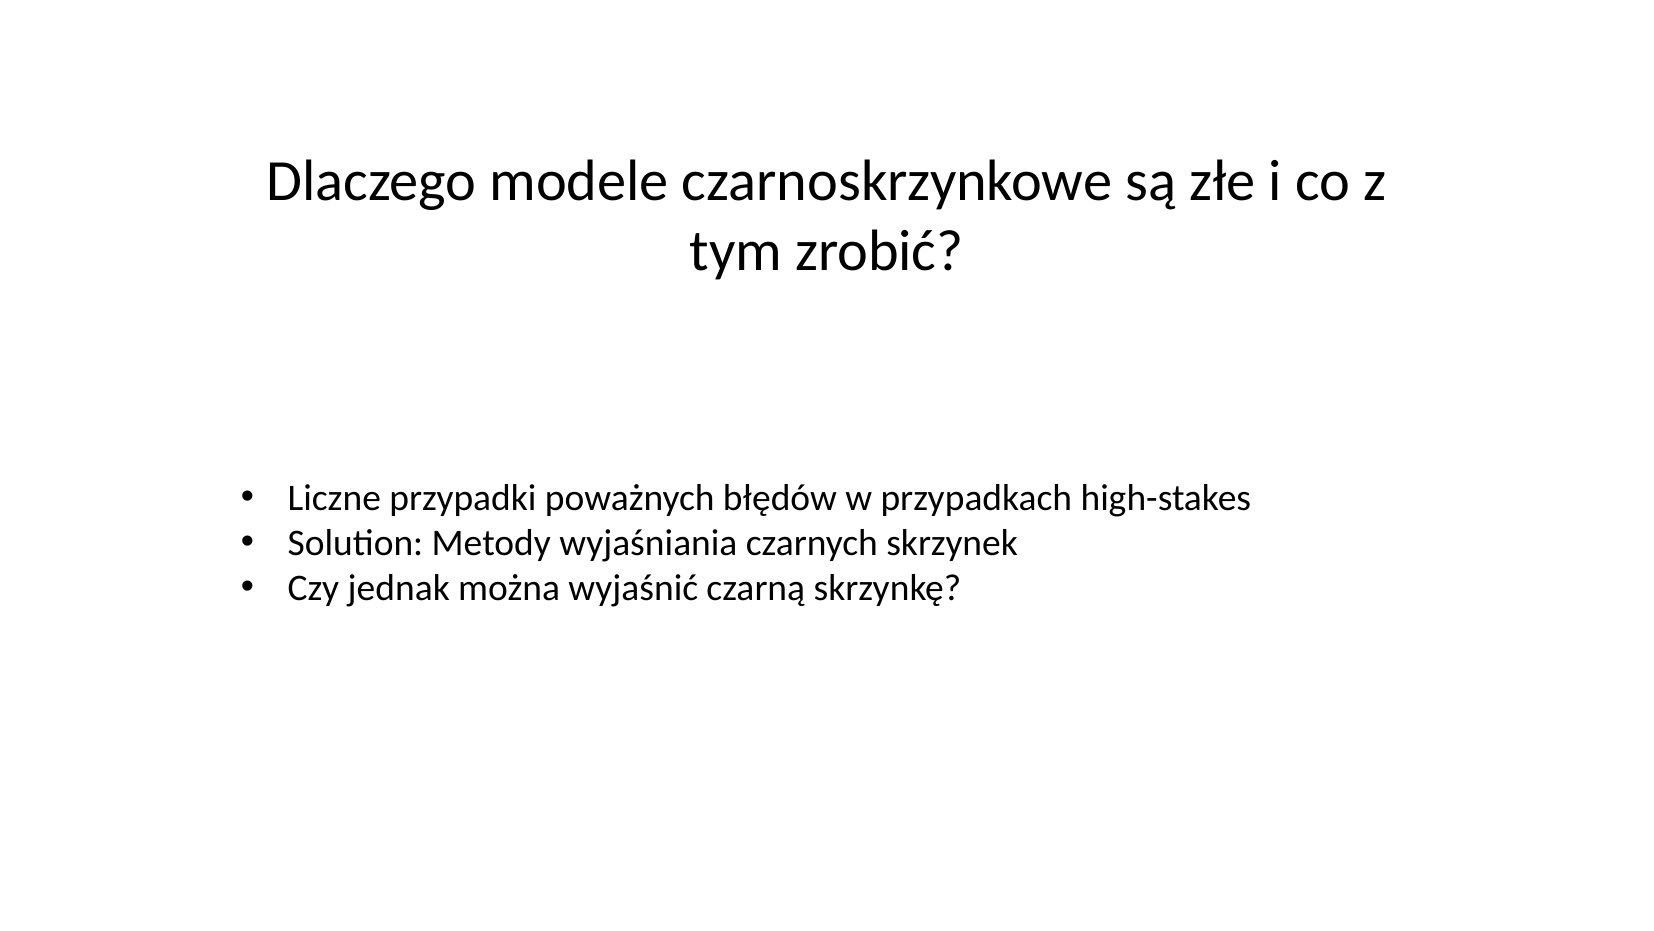

Dlaczego modele czarnoskrzynkowe są złe i co z tym zrobić?
Liczne przypadki poważnych błędów w przypadkach high-stakes
Solution: Metody wyjaśniania czarnych skrzynek
Czy jednak można wyjaśnić czarną skrzynkę?